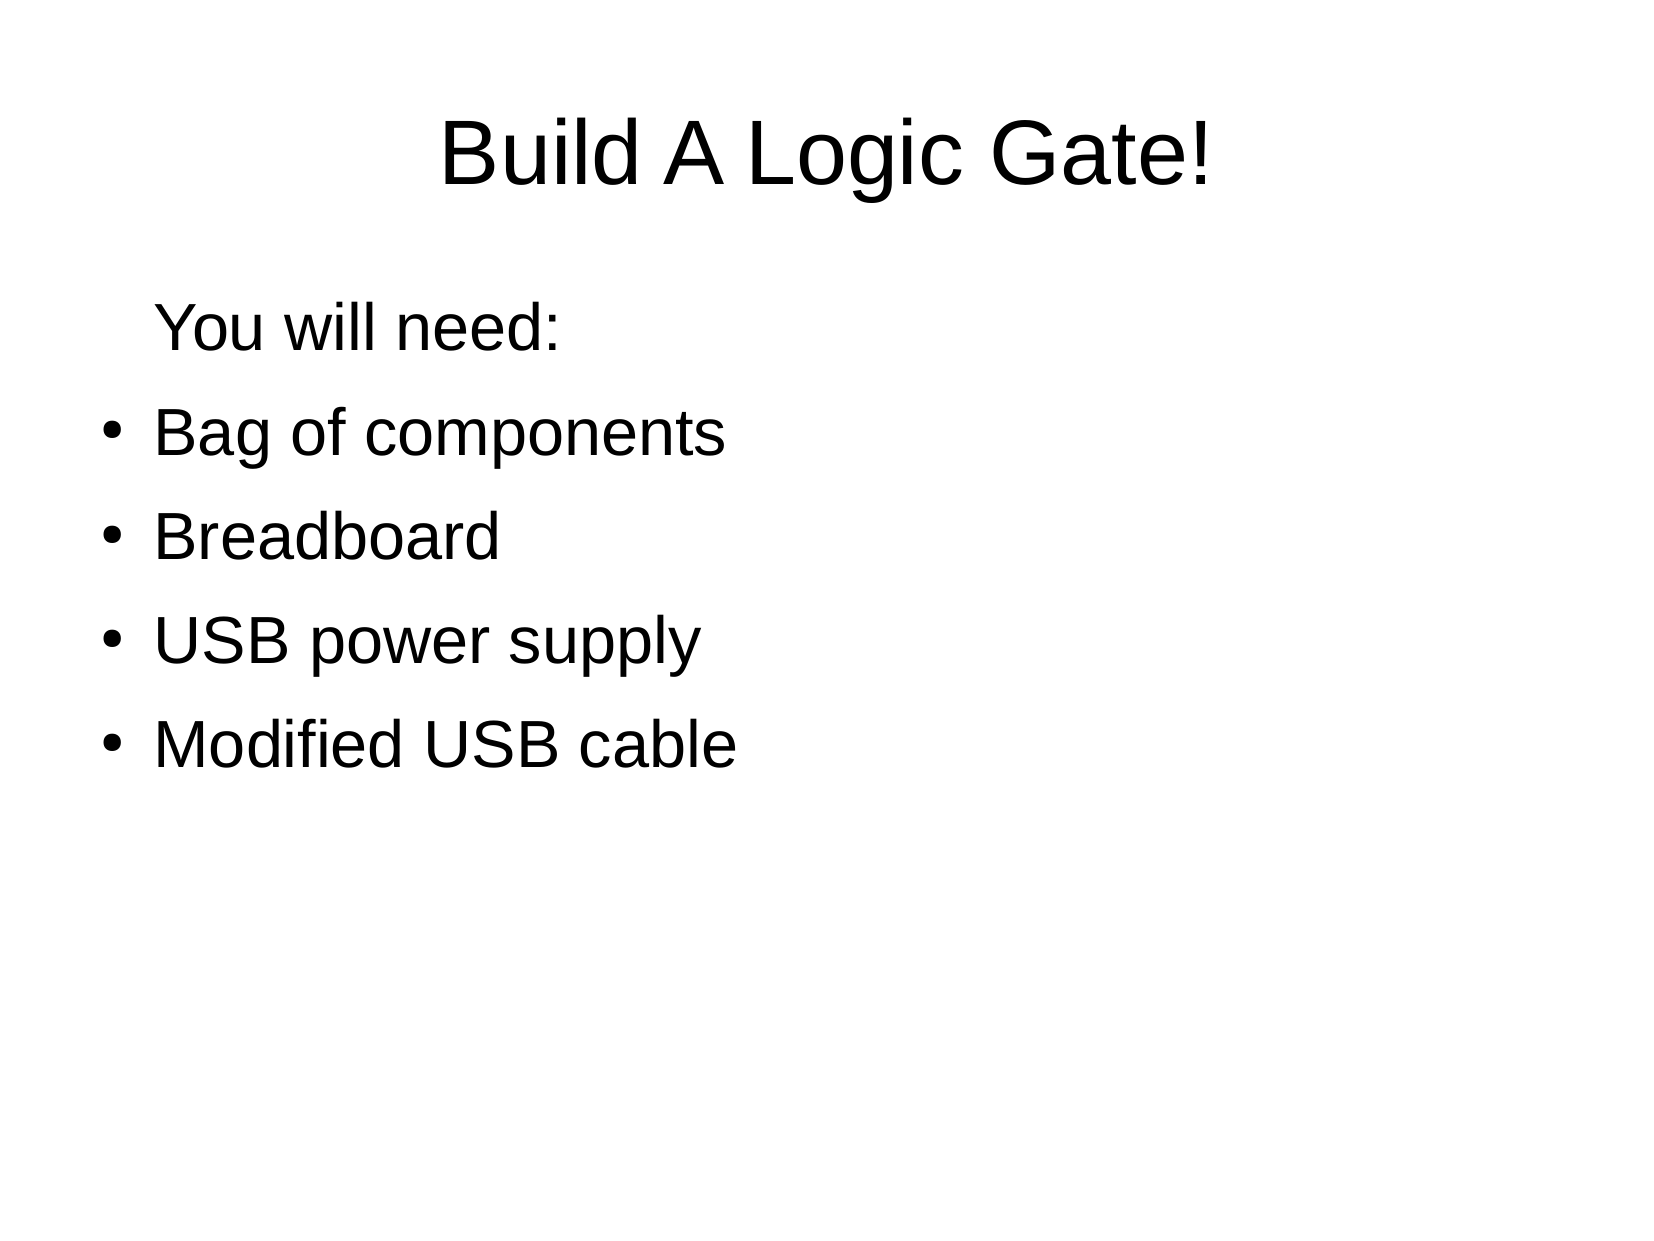

# Build A Logic Gate!
You will need:
Bag of components
Breadboard
USB power supply
Modified USB cable